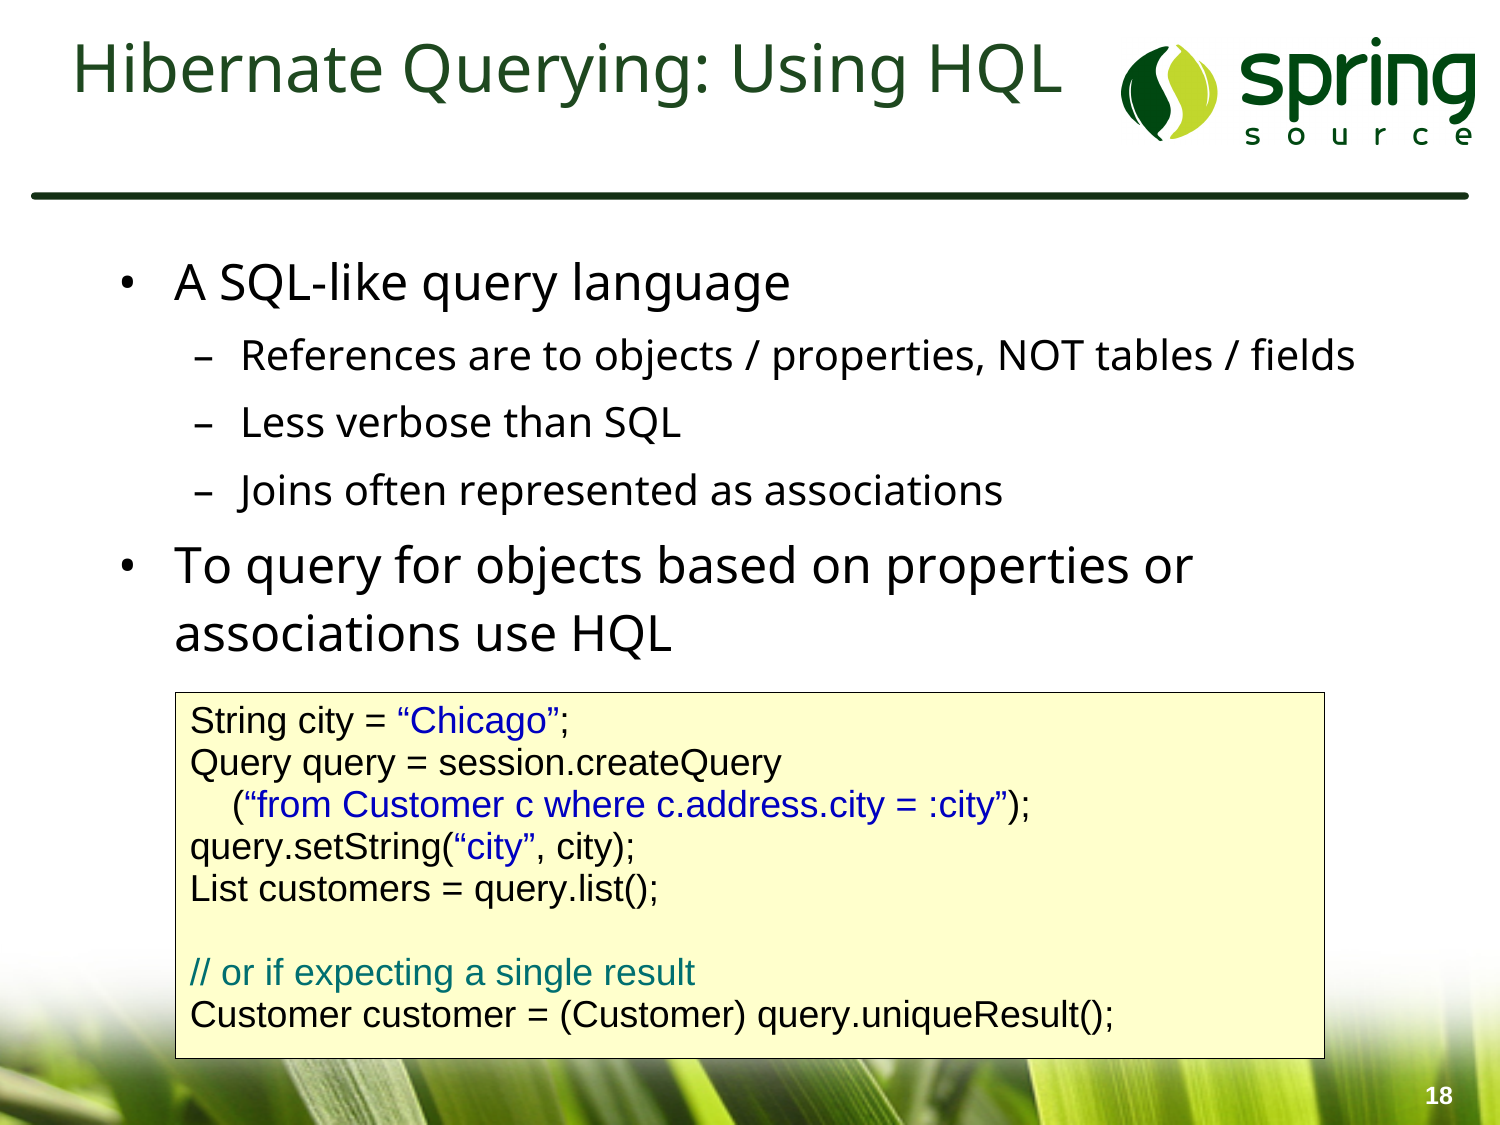

# Hibernate Querying: Using HQL
A SQL-like query language
References are to objects / properties, NOT tables / fields
Less verbose than SQL
Joins often represented as associations
To query for objects based on properties or associations use HQL
String city = “Chicago”;
Query query = session.createQuery
 (“from Customer c where c.address.city = :city”);
query.setString(“city”, city);
List customers = query.list();
// or if expecting a single result
Customer customer = (Customer) query.uniqueResult();